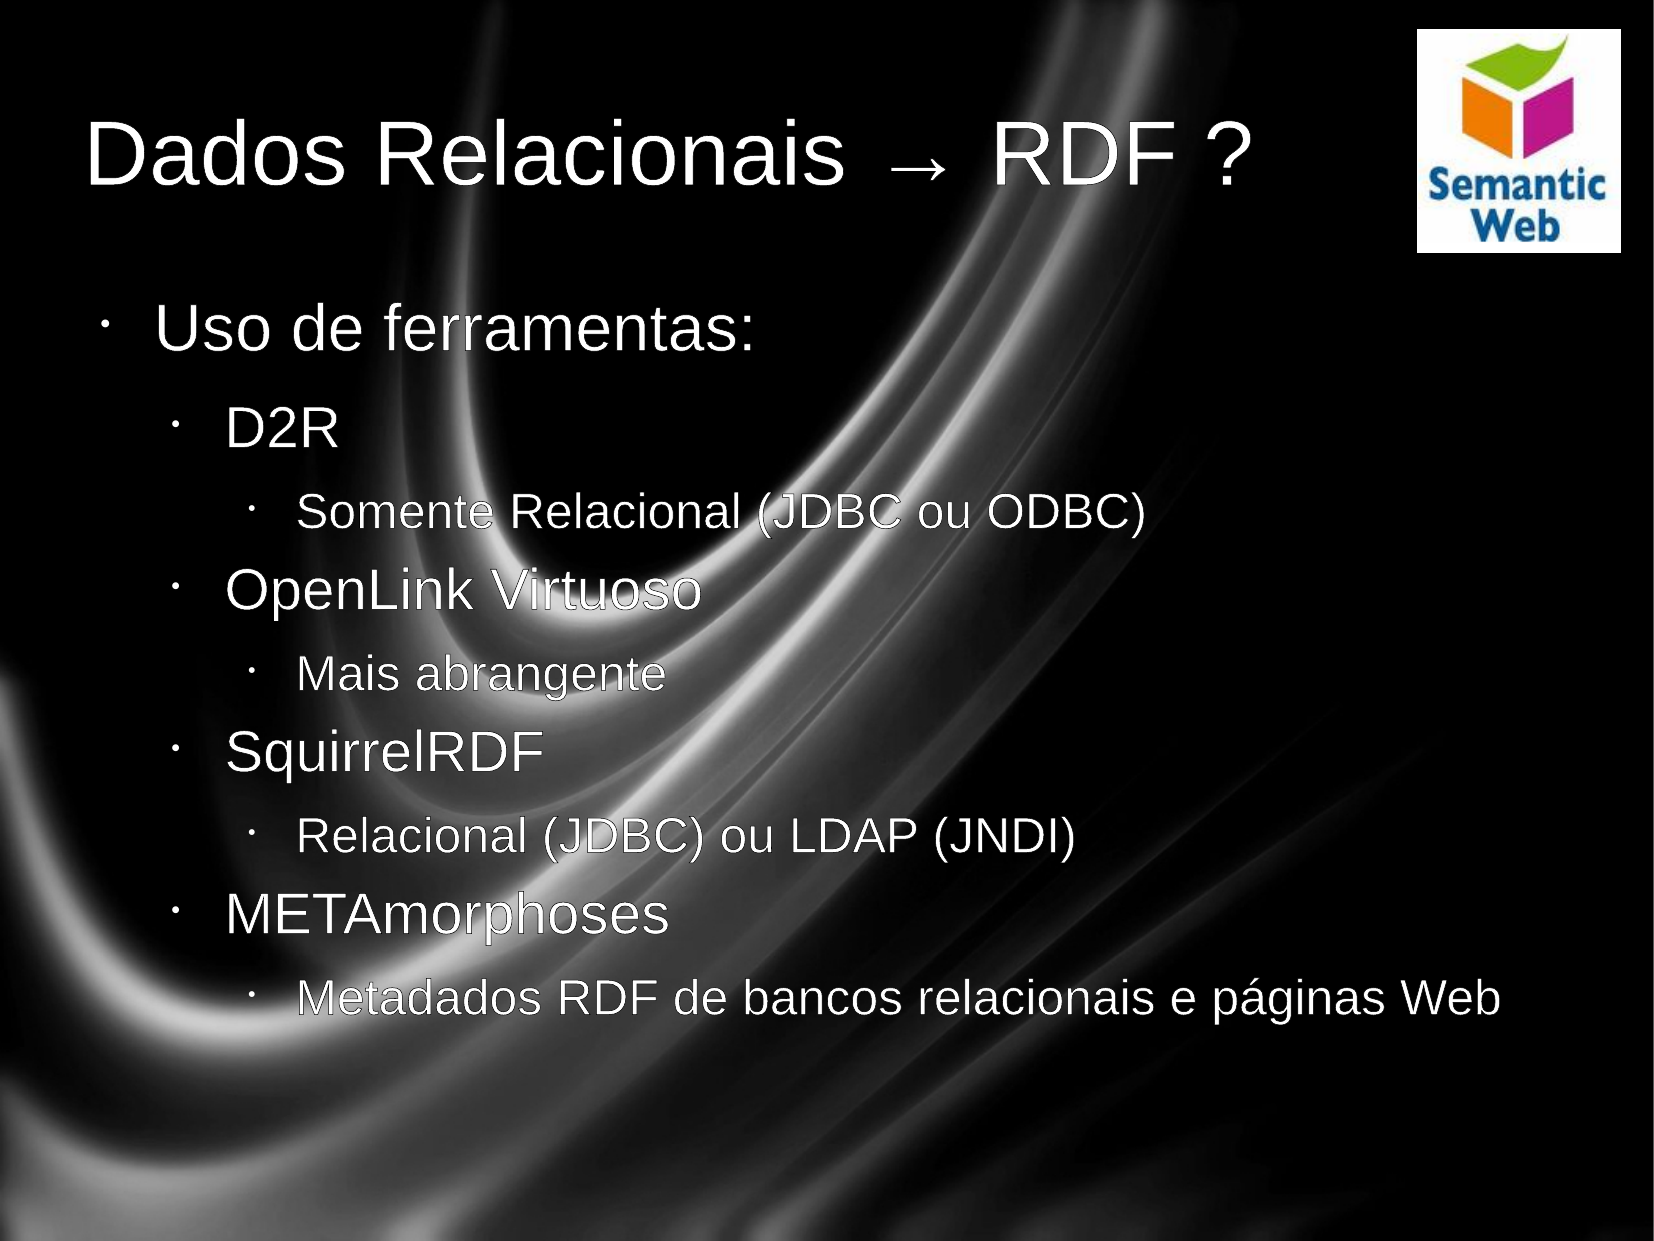

# Dados Relacionais → RDF ?
Uso de ferramentas:
D2R
Somente Relacional (JDBC ou ODBC)
OpenLink Virtuoso
Mais abrangente
SquirrelRDF
Relacional (JDBC) ou LDAP (JNDI)
METAmorphoses
Metadados RDF de bancos relacionais e páginas Web